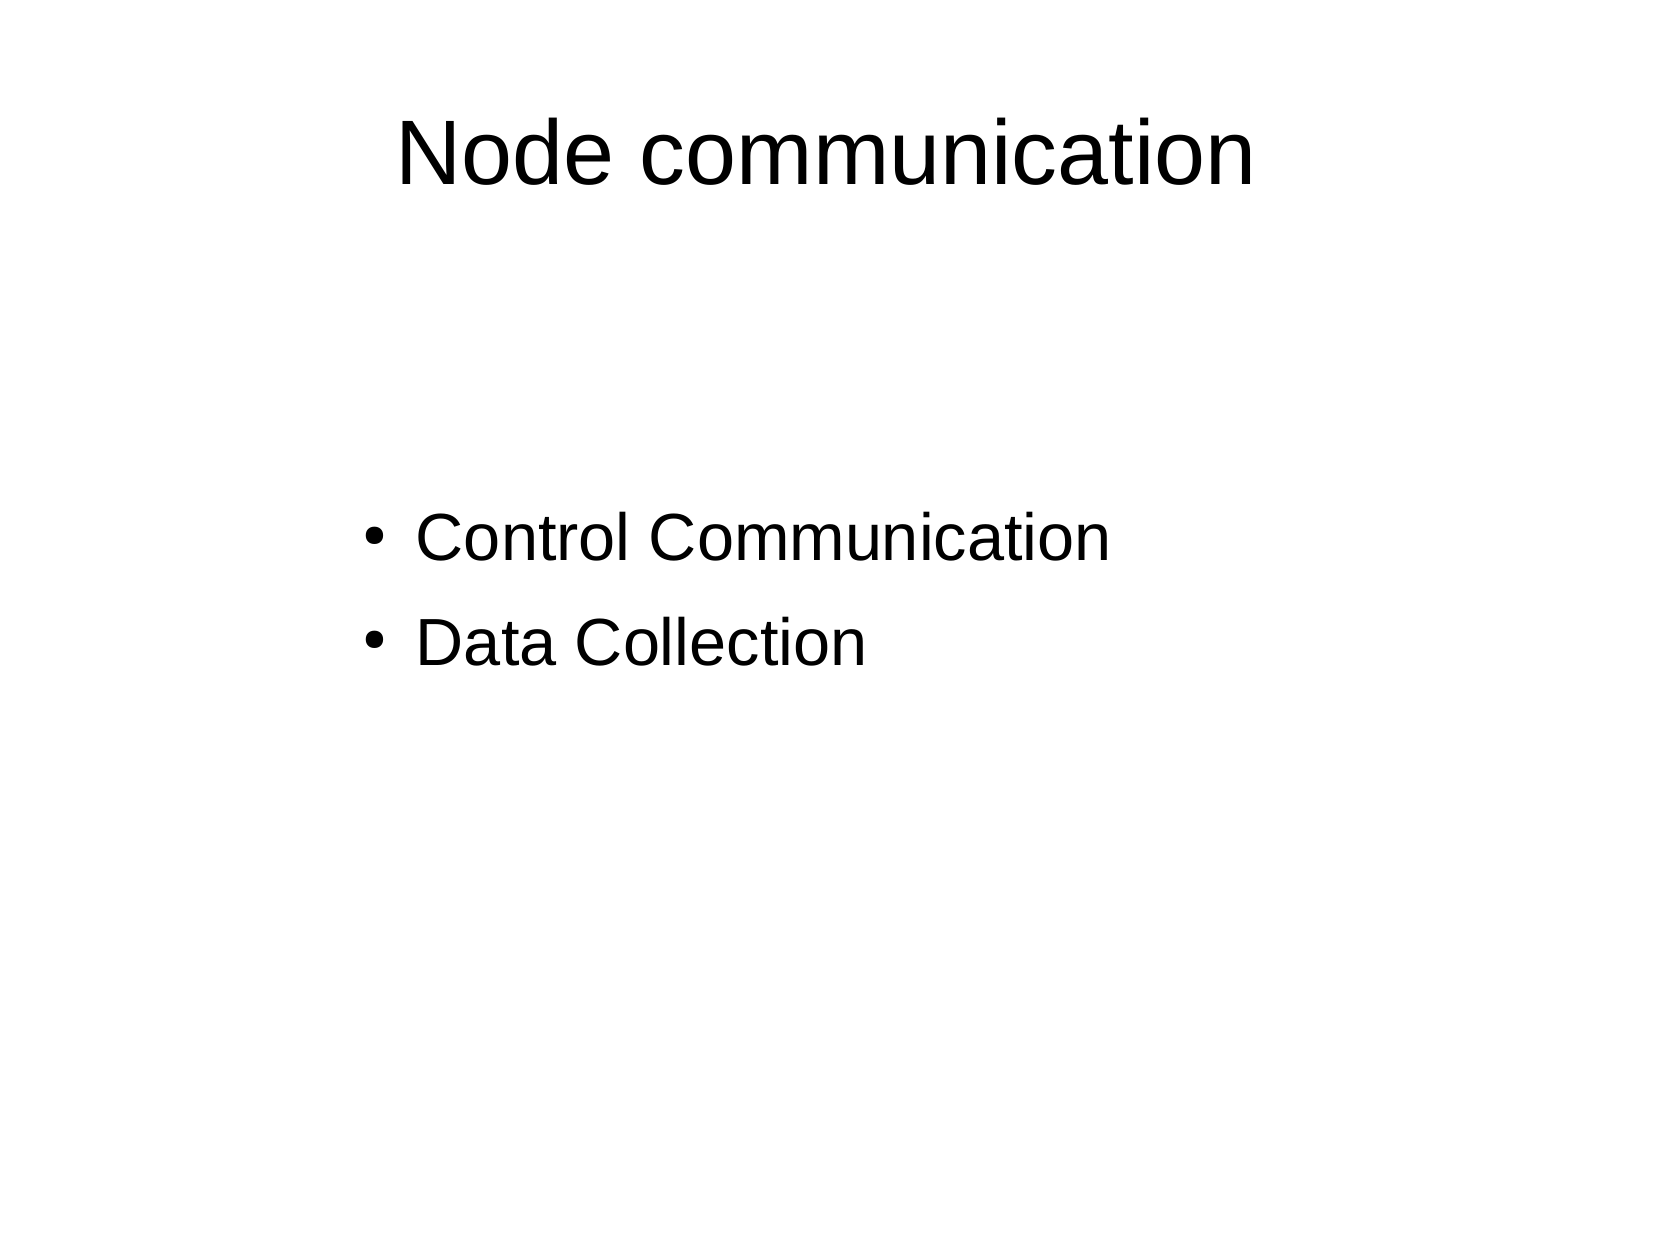

# Node communication
Control Communication
Data Collection